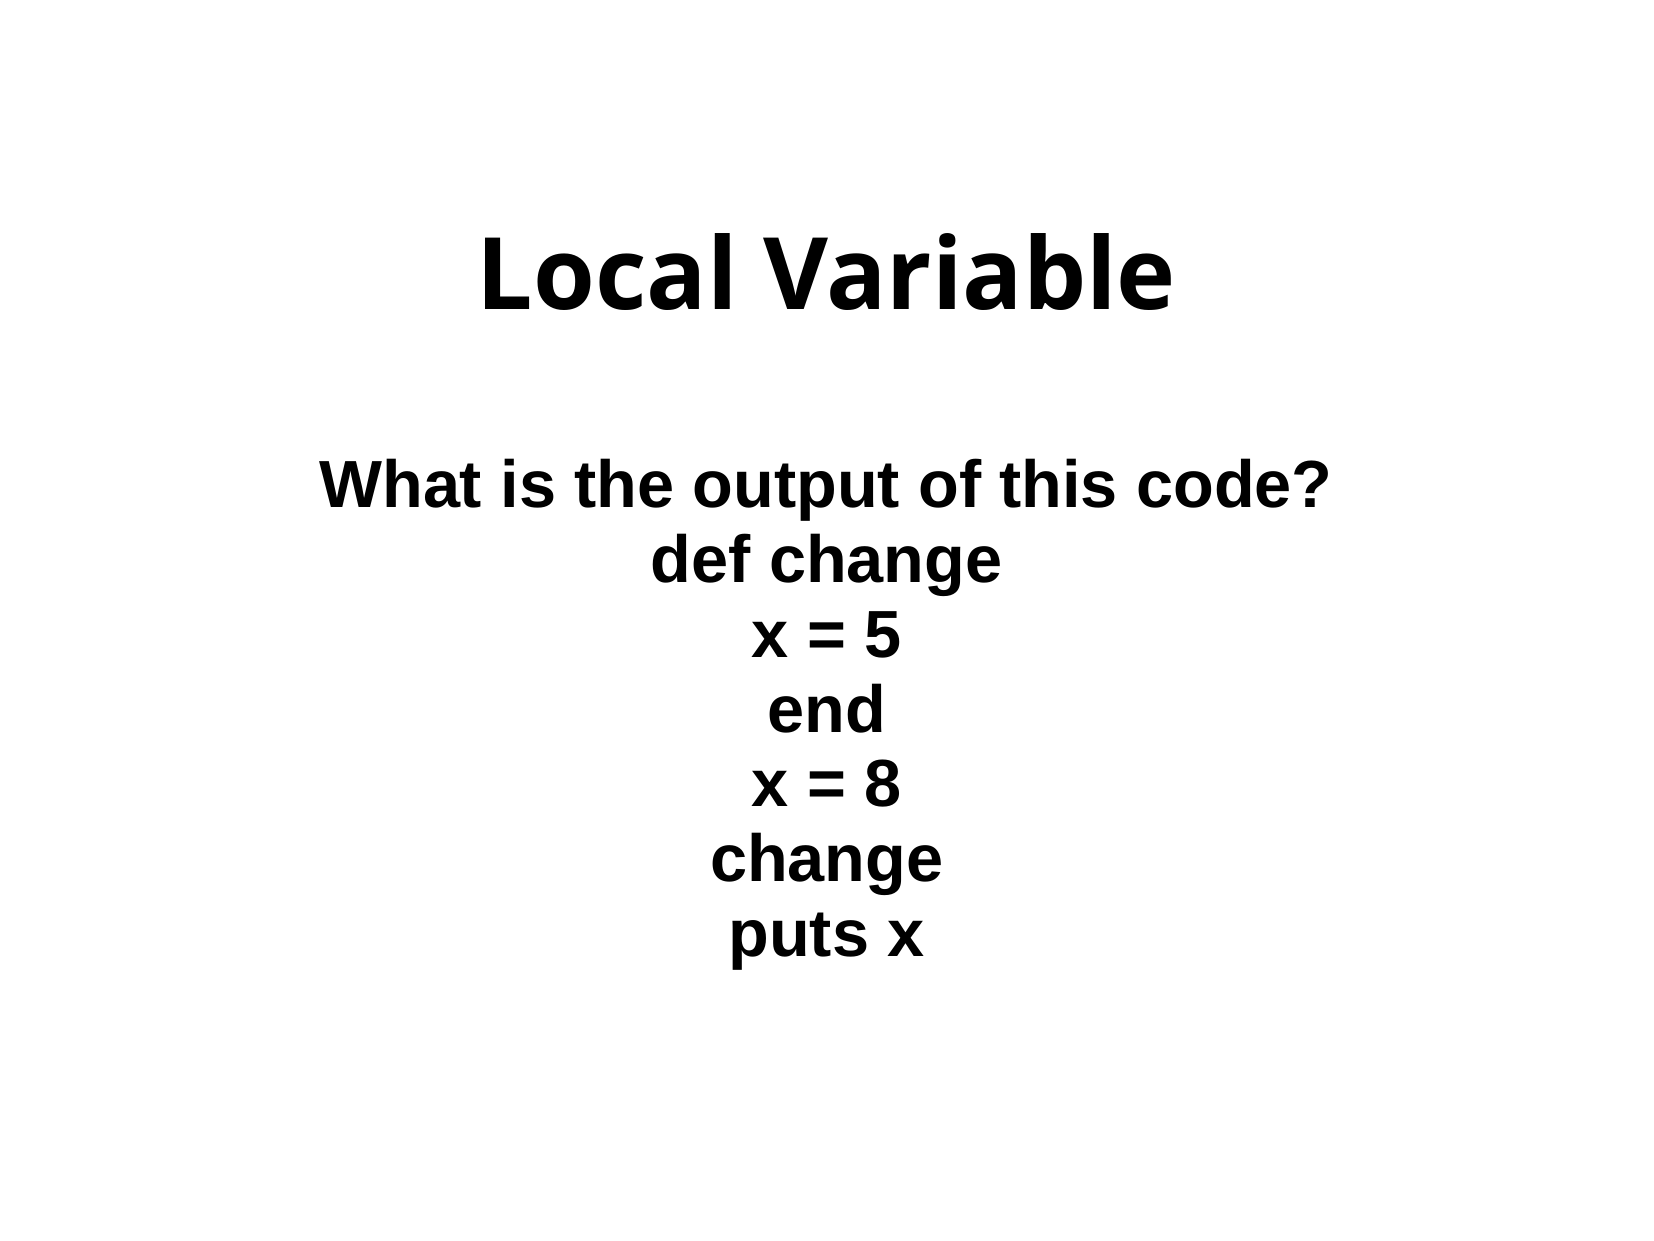

# Local Variable
What is the output of this code?
def change
x = 5
end
x = 8
change
puts x